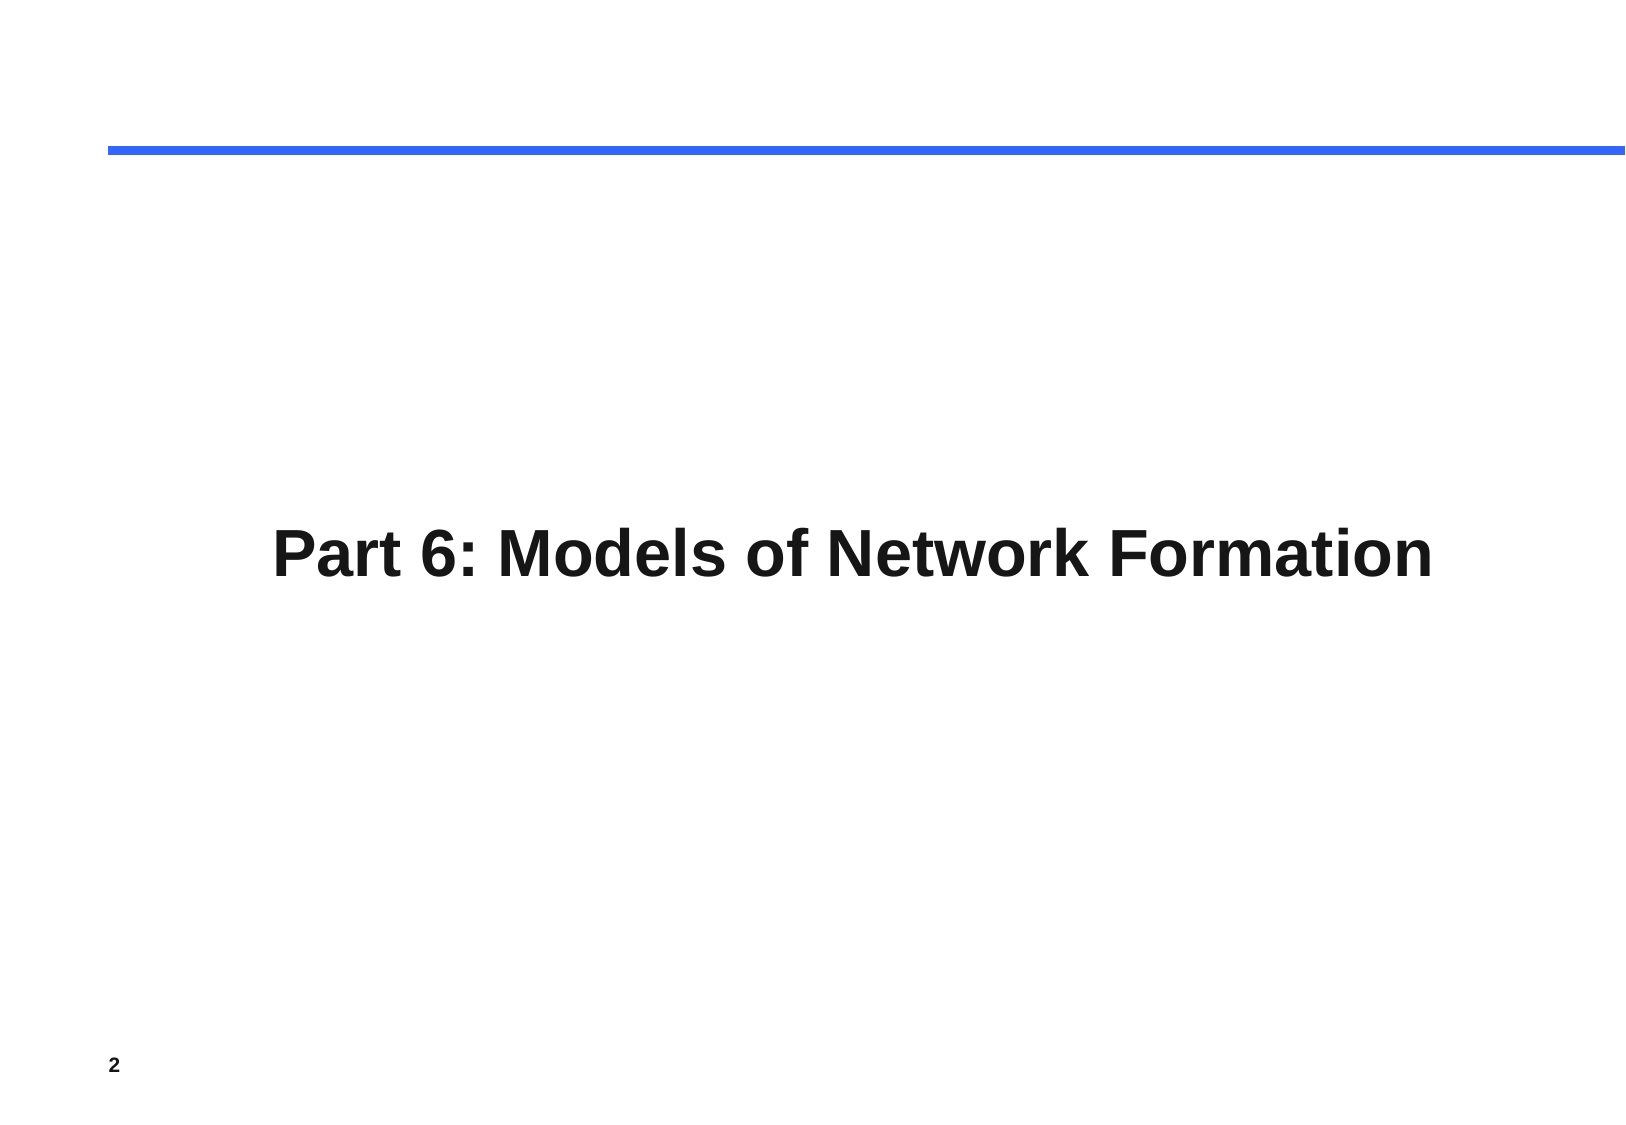

# Part 6: Models of Network Formation